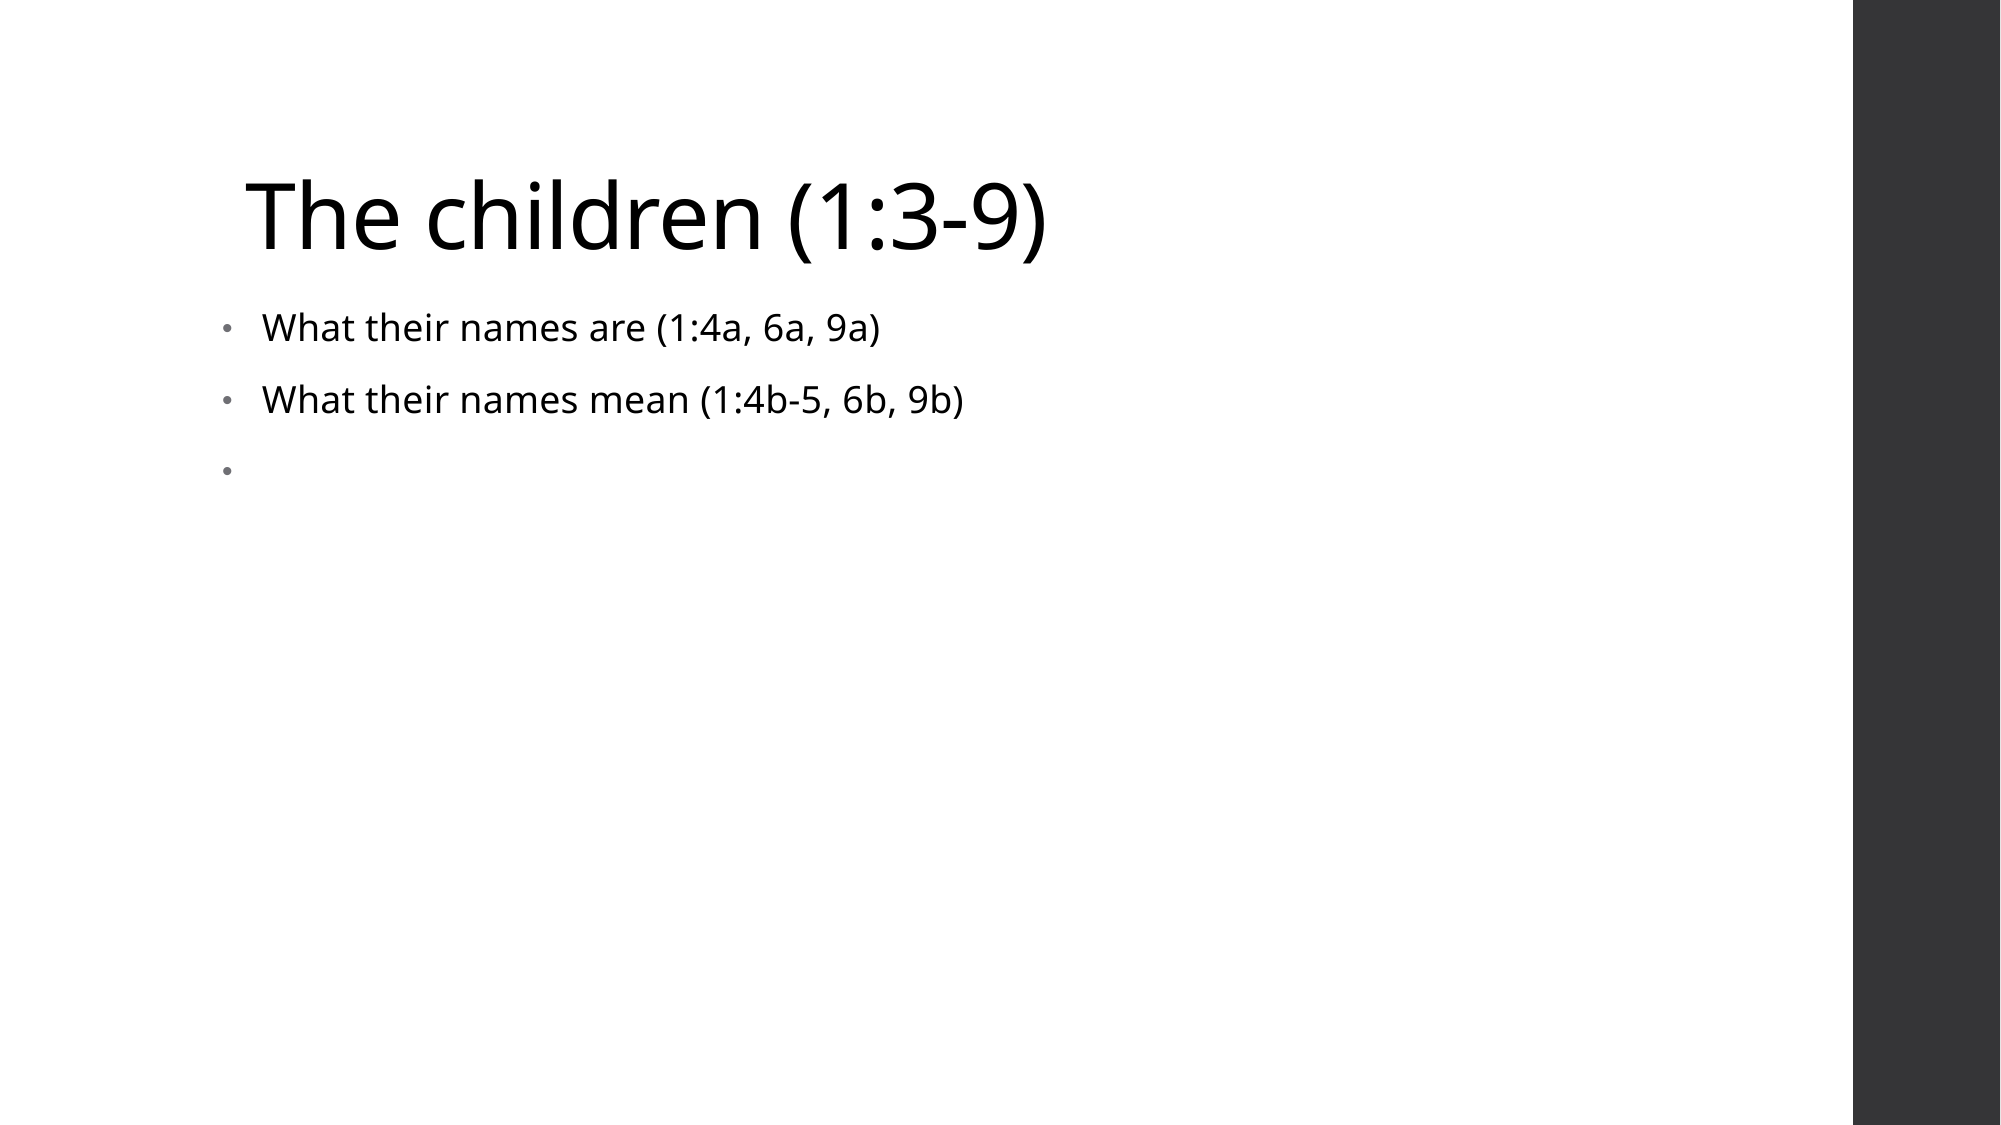

# The children (1:3-9)
 What their names are (1:4a, 6a, 9a)
 What their names mean (1:4b-5, 6b, 9b)